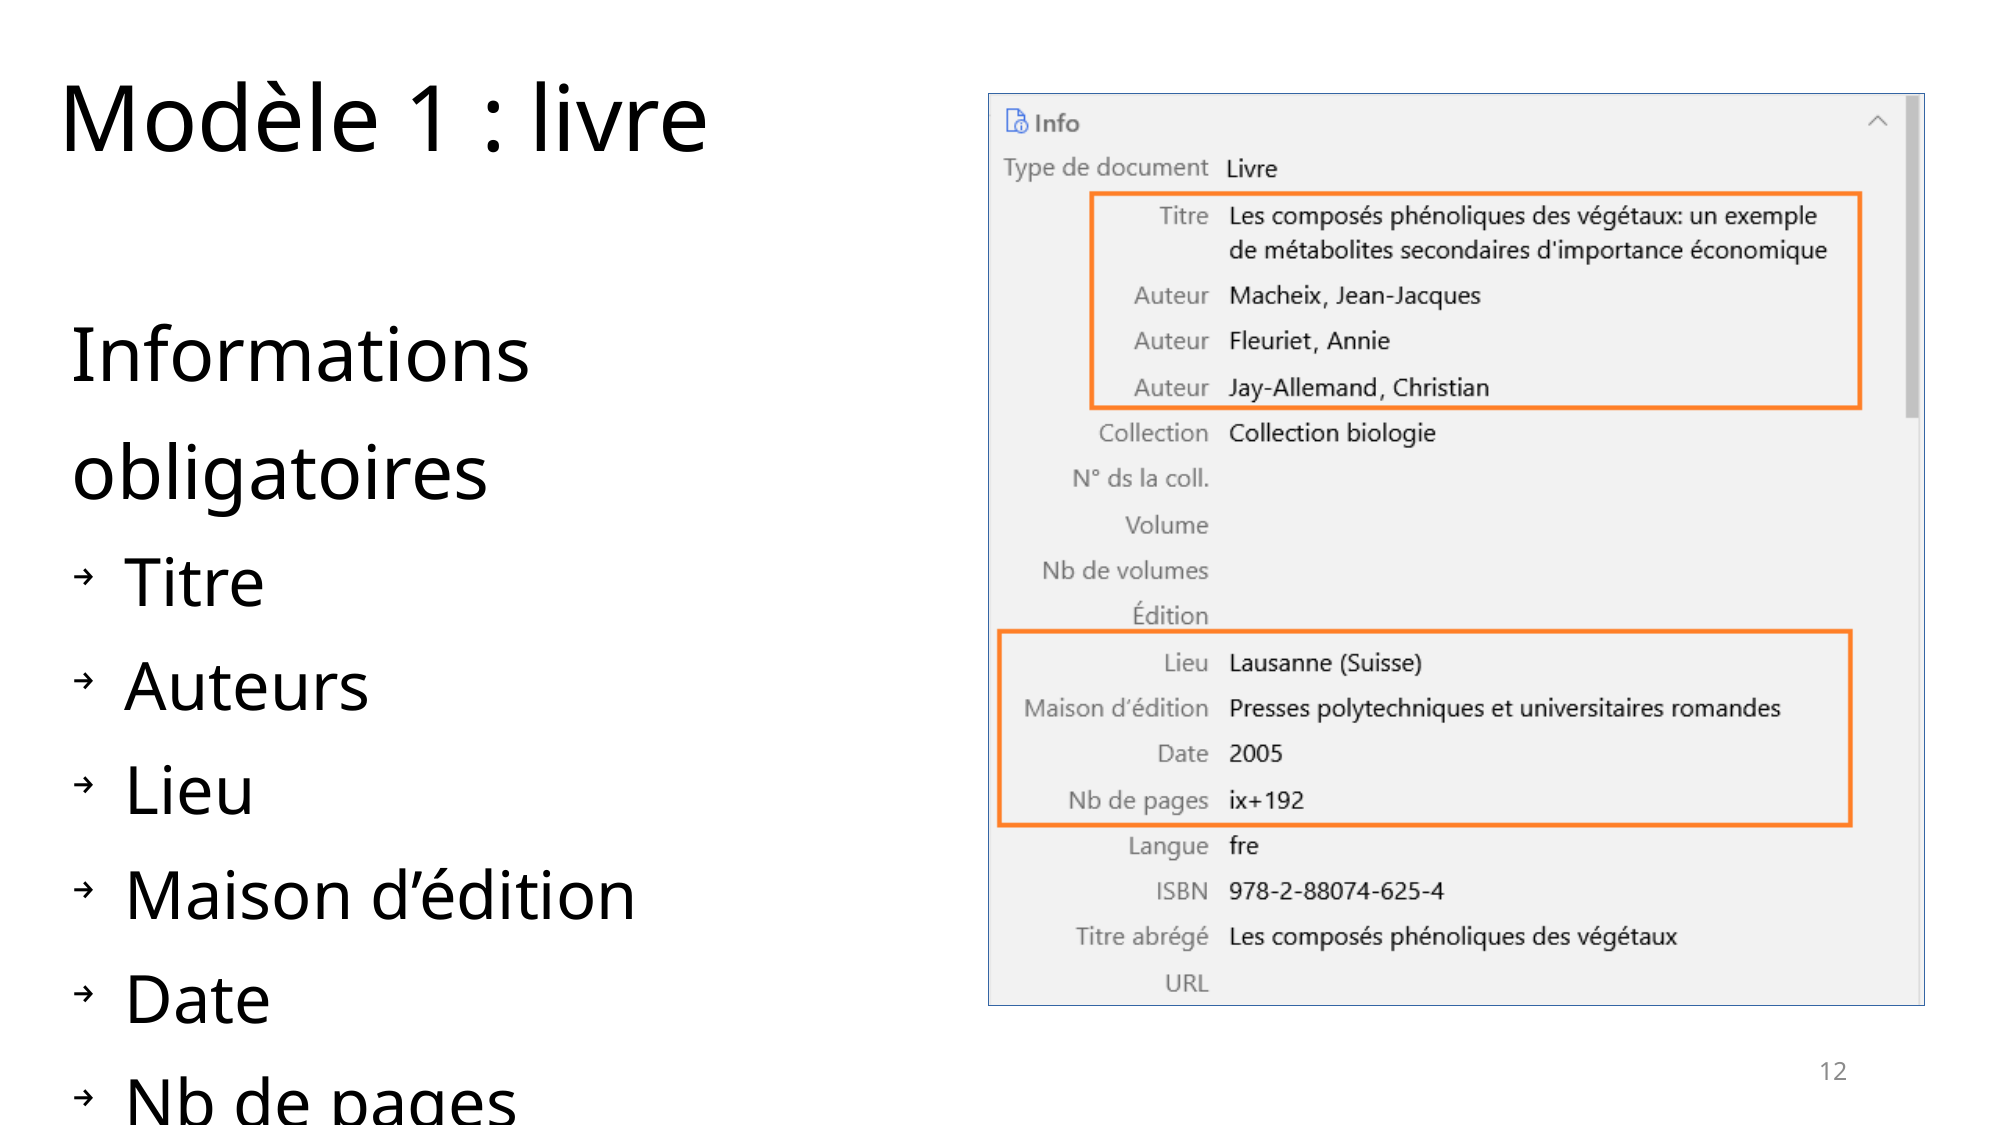

# Modèle 1 : livre
Informations obligatoires
 Titre
 Auteurs
 Lieu
 Maison d’édition
 Date
 Nb de pages
12